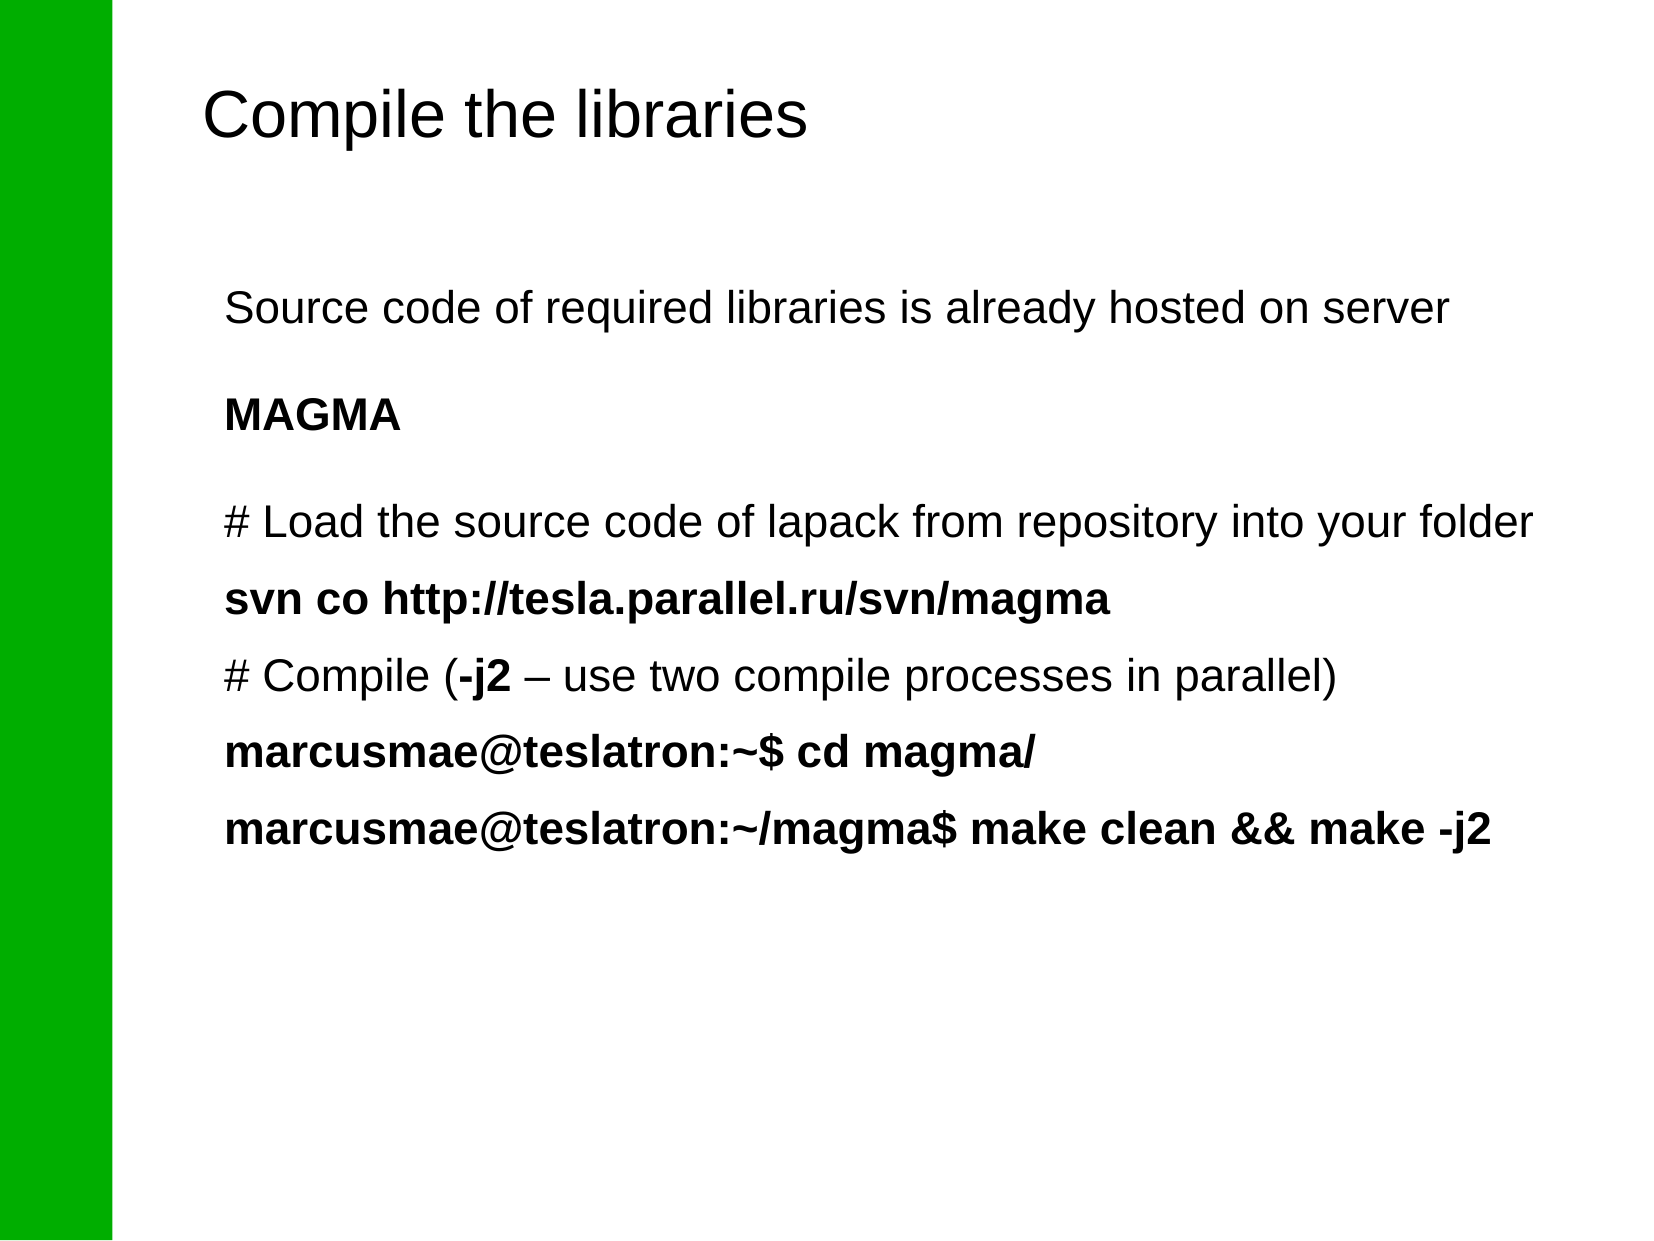

Compile the libraries
Source code of required libraries is already hosted on server
MAGMA
# Load the source code of lapack from repository into your folder
svn co http://tesla.parallel.ru/svn/magma
# Compile (-j2 – use two compile processes in parallel)
marcusmae@teslatron:~$ cd magma/
marcusmae@teslatron:~/magma$ make clean && make -j2